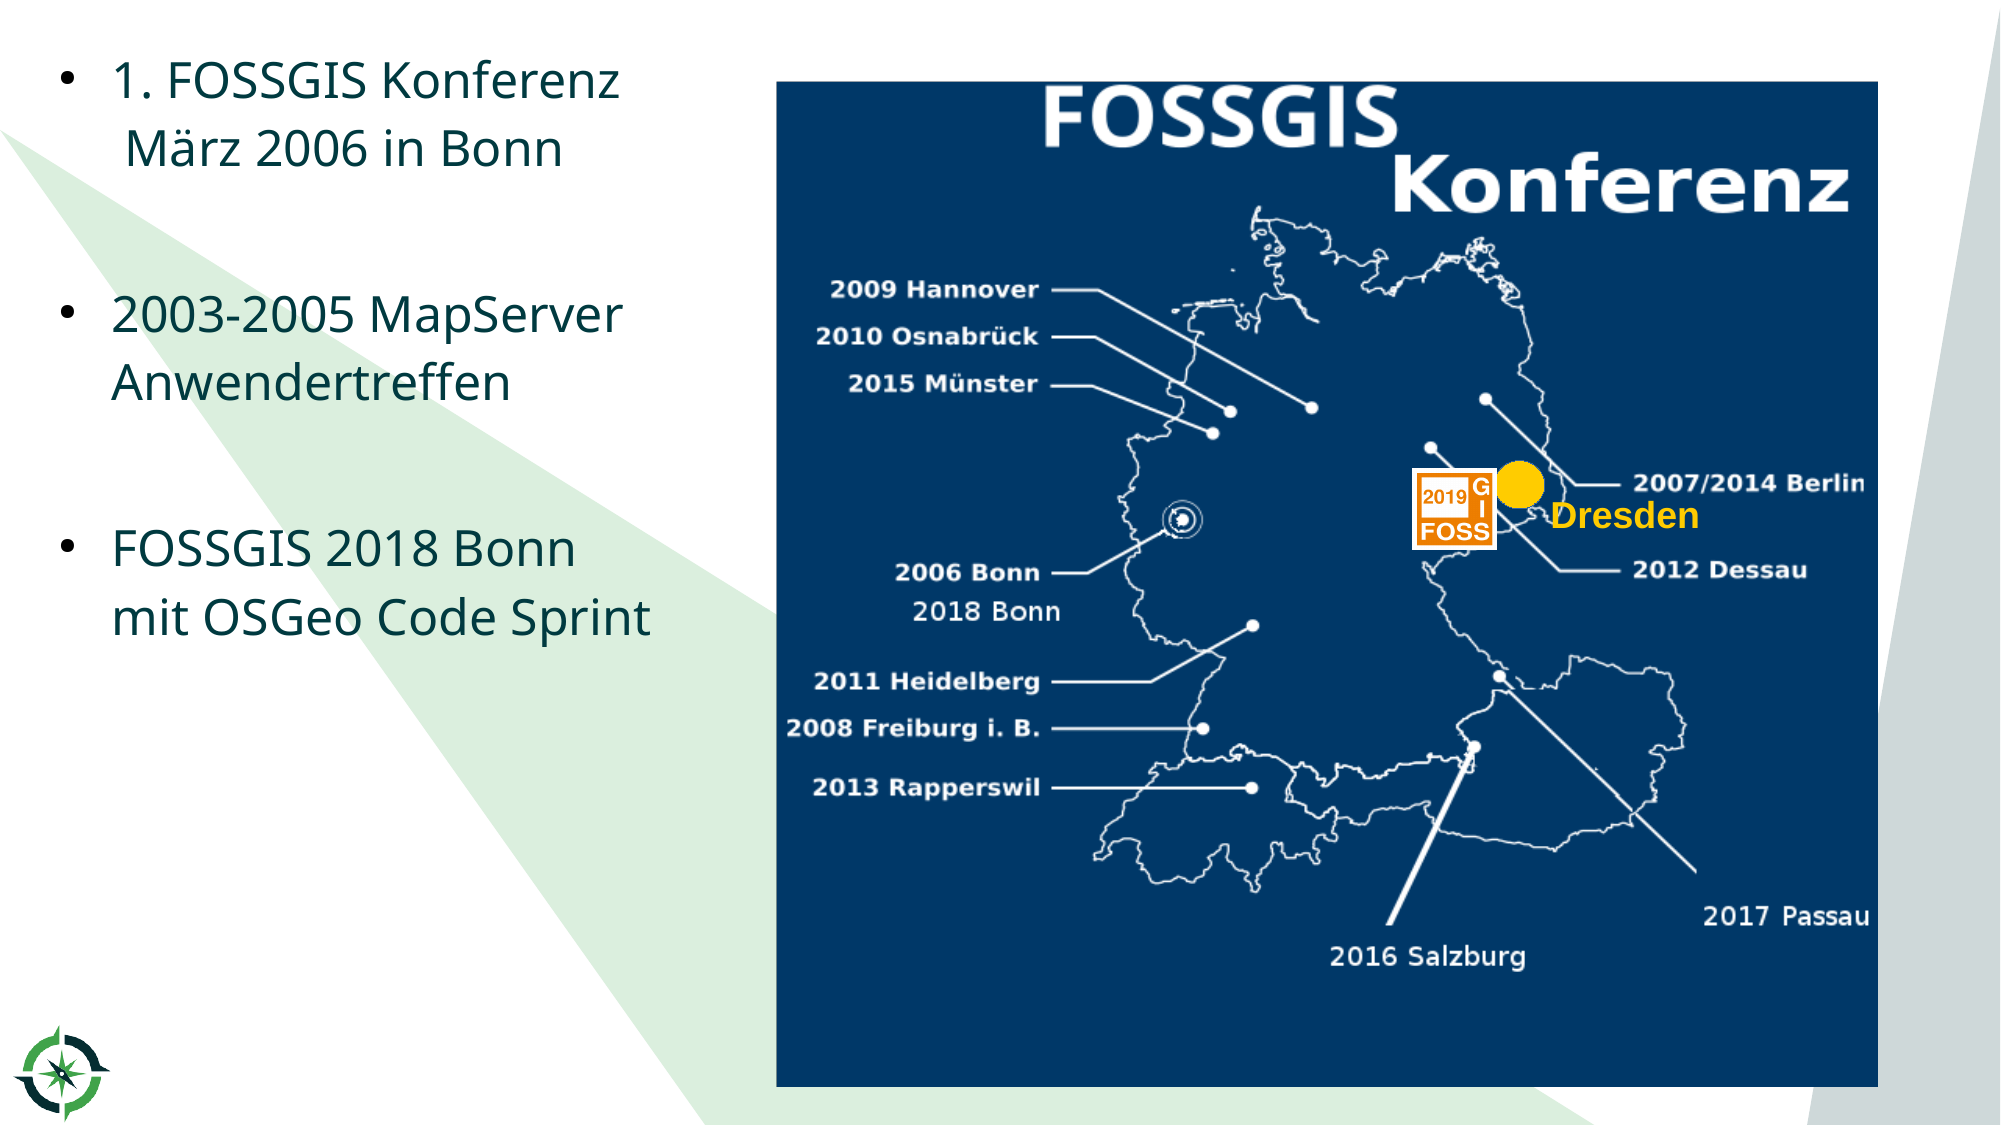

# 1. FOSSGIS Konferenz März 2006 in Bonn
2003-2005 MapServer
Anwendertreffen
FOSSGIS 2018 Bonn
mit OSGeo Code Sprint
Dresden